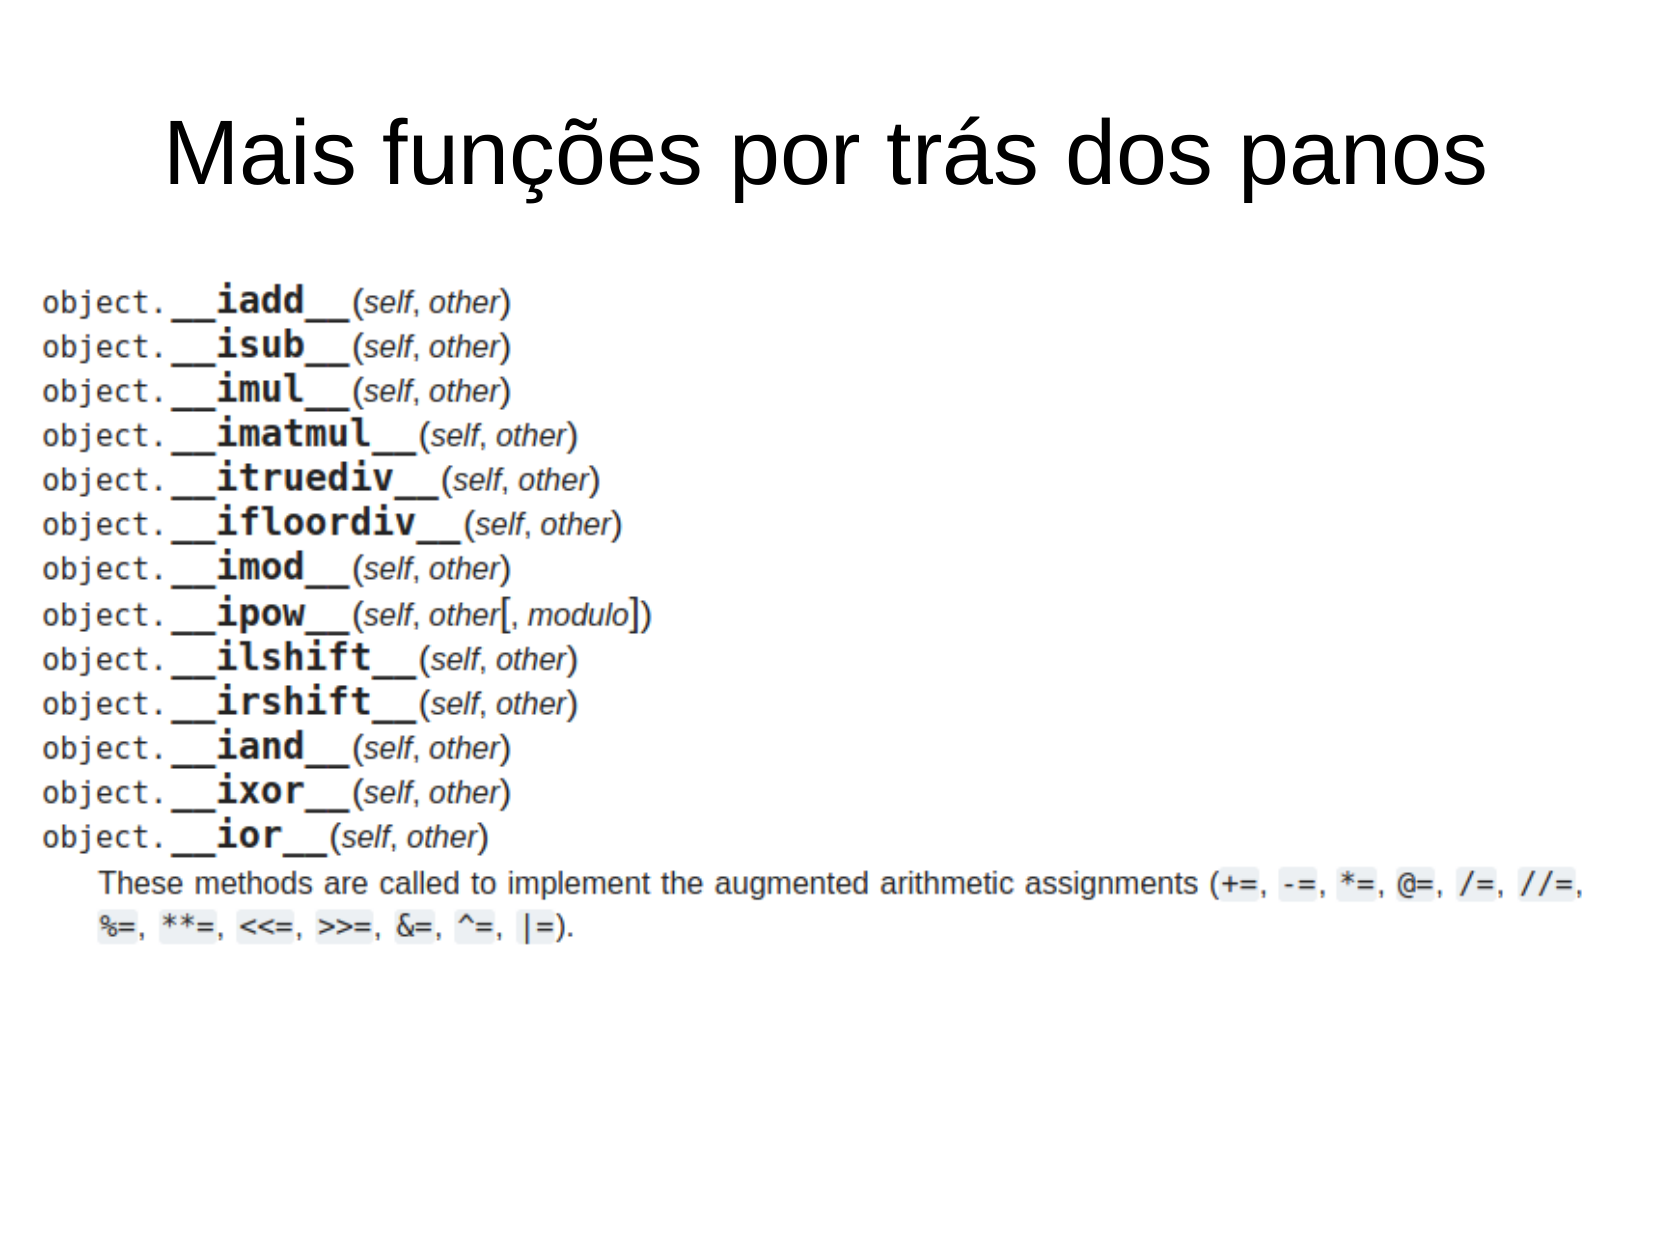

# Mais funções por trás dos panos